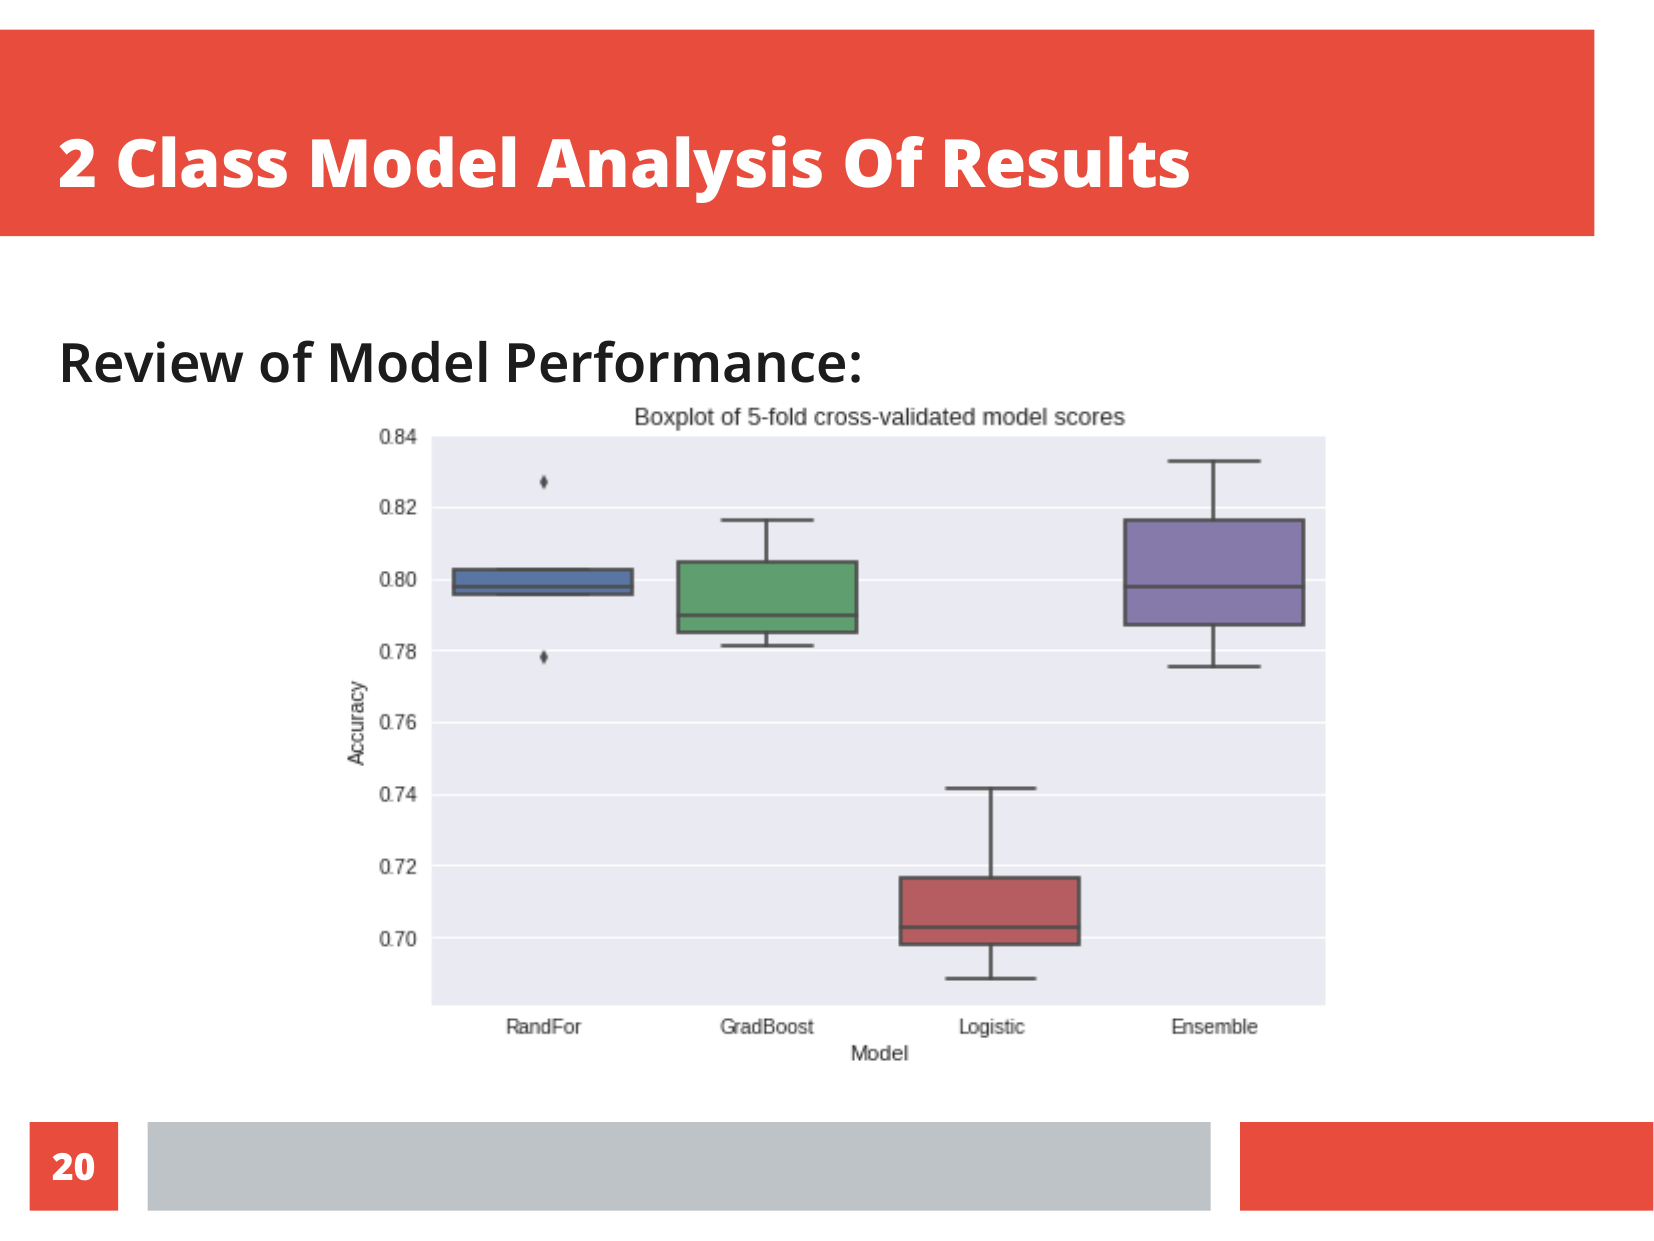

# 2 Class Model Analysis Of Results
Review of Model Performance:
20